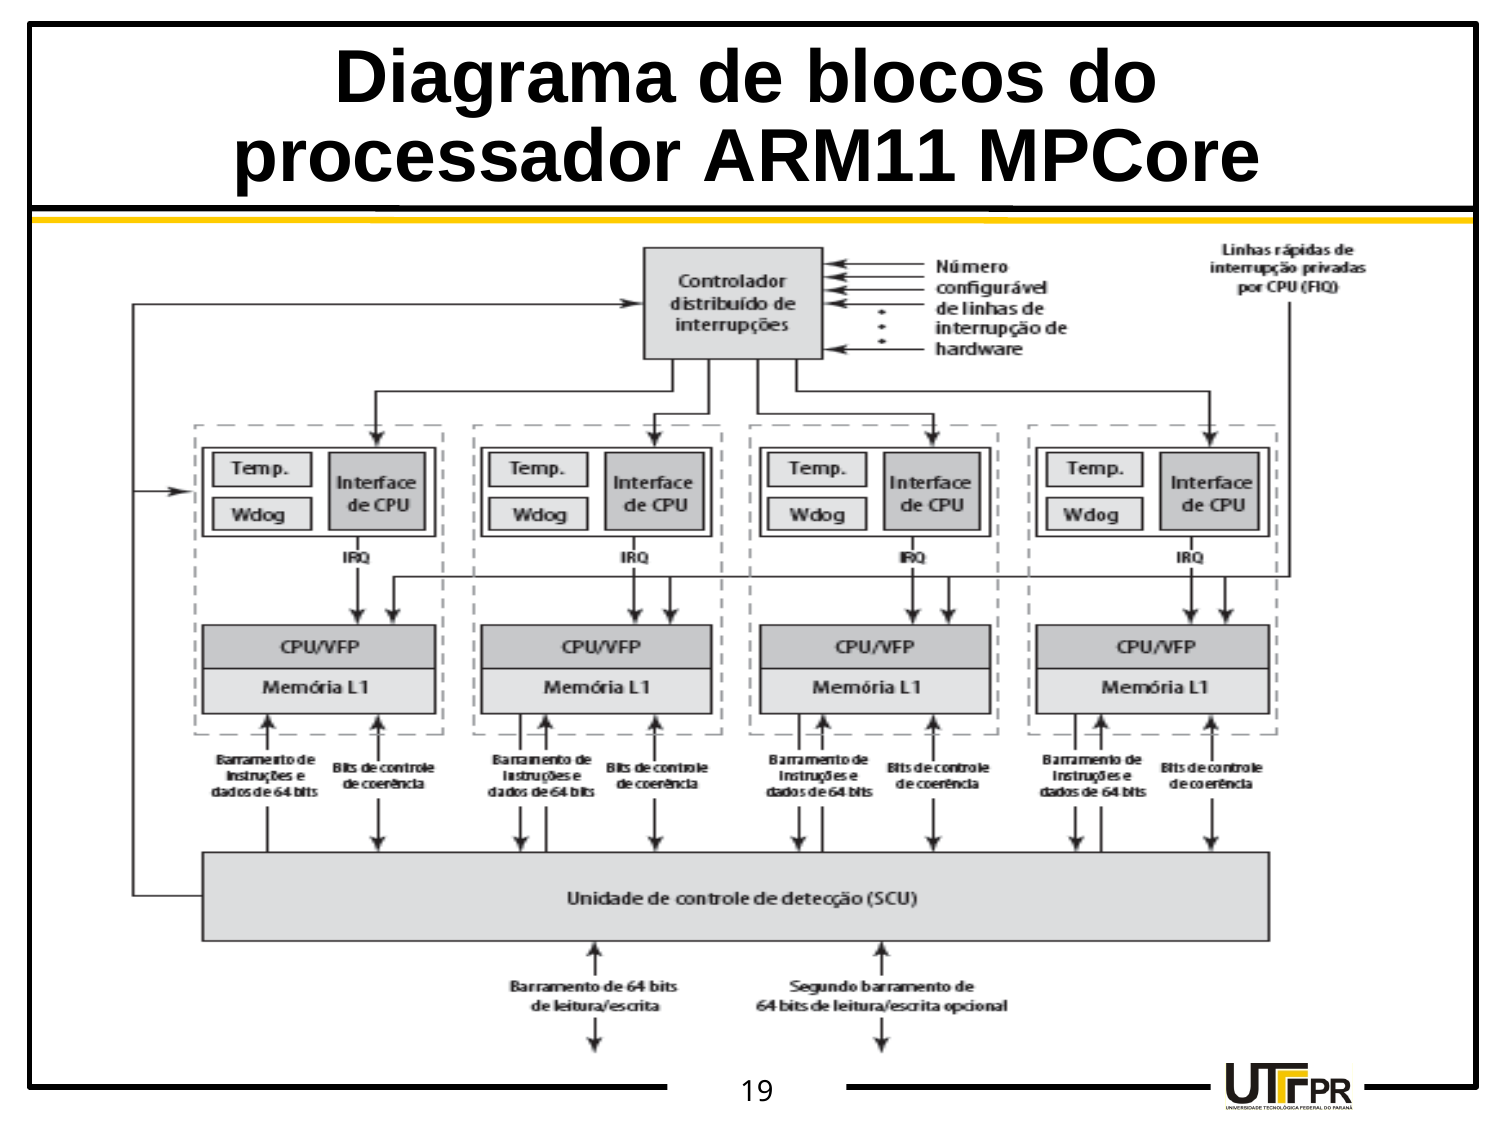

# Diagrama de blocos do processador ARM11 MPCore